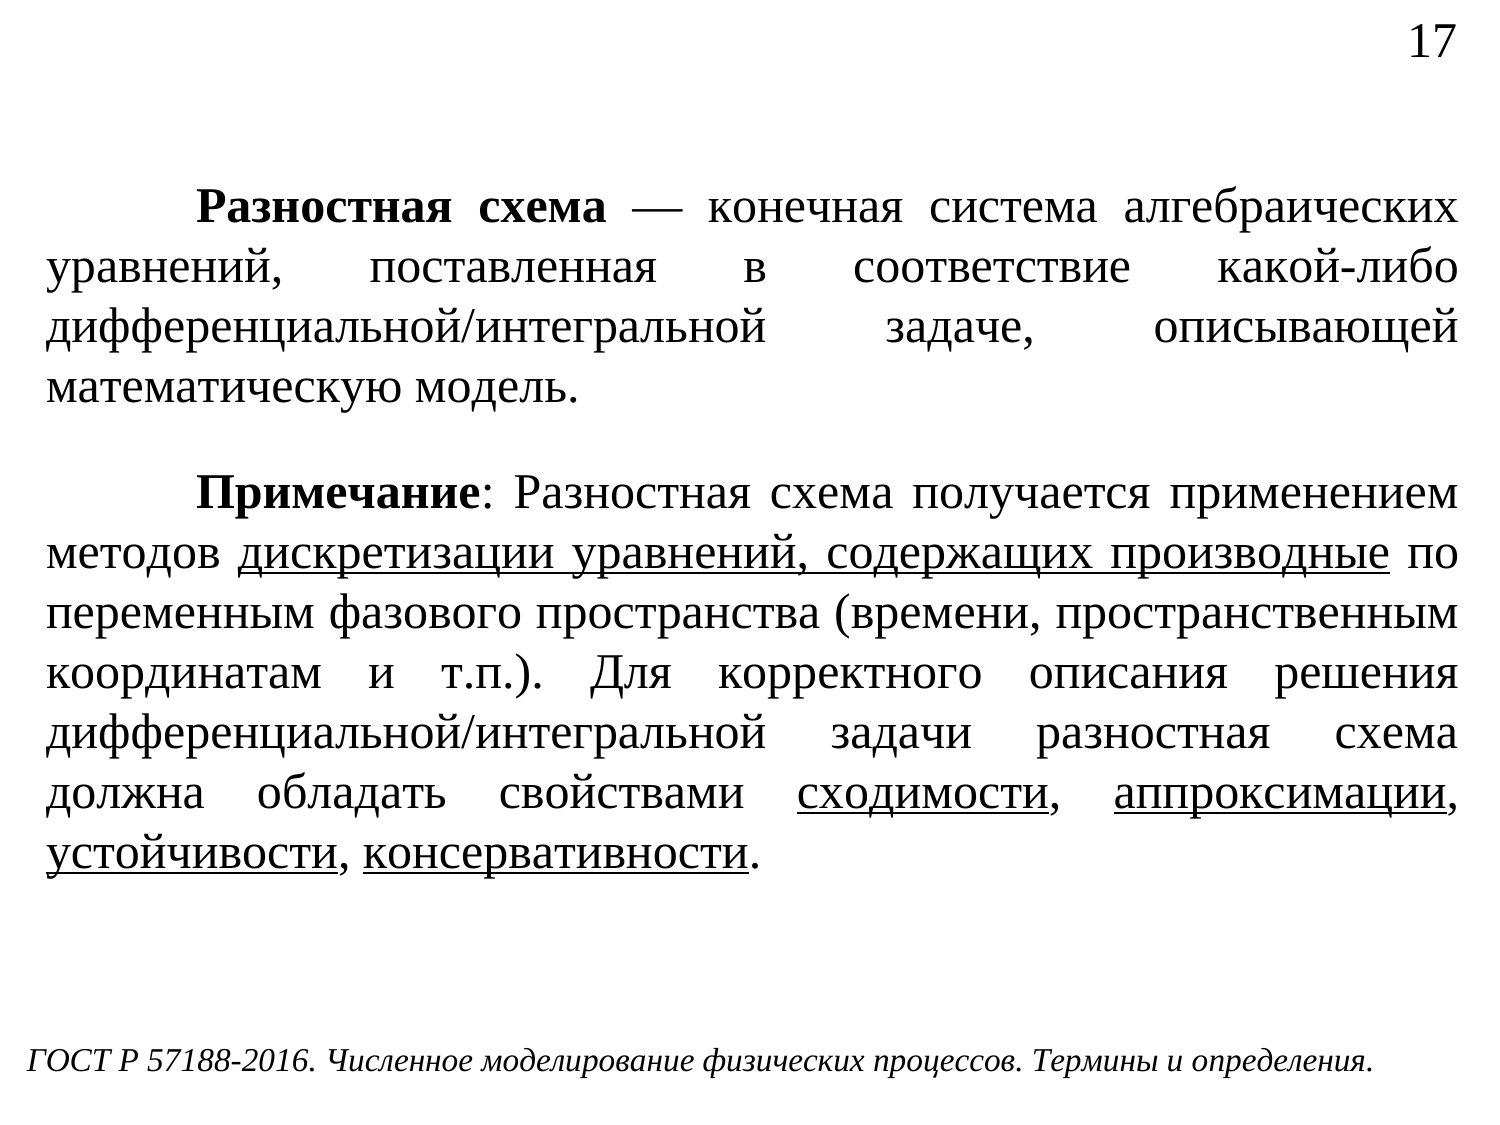

Разностная схема — конечная система алгебраических уравнений, поставленная в соответствие какой-либо дифференциальной/интегральной задаче, описывающей математическую модель.
	Примечание: Разностная схема получается применением методов дискретизации уравнений, содержащих производные по переменным фазового пространства (времени, пространственным координатам и т.п.). Для корректного описания решения дифференциальной/интегральной задачи разностная схема должна обладать свойствами сходимости, аппроксимации, устойчивости, консервативности.
ГОСТ Р 57188-2016. Численное моделирование физических процессов. Термины и определения.